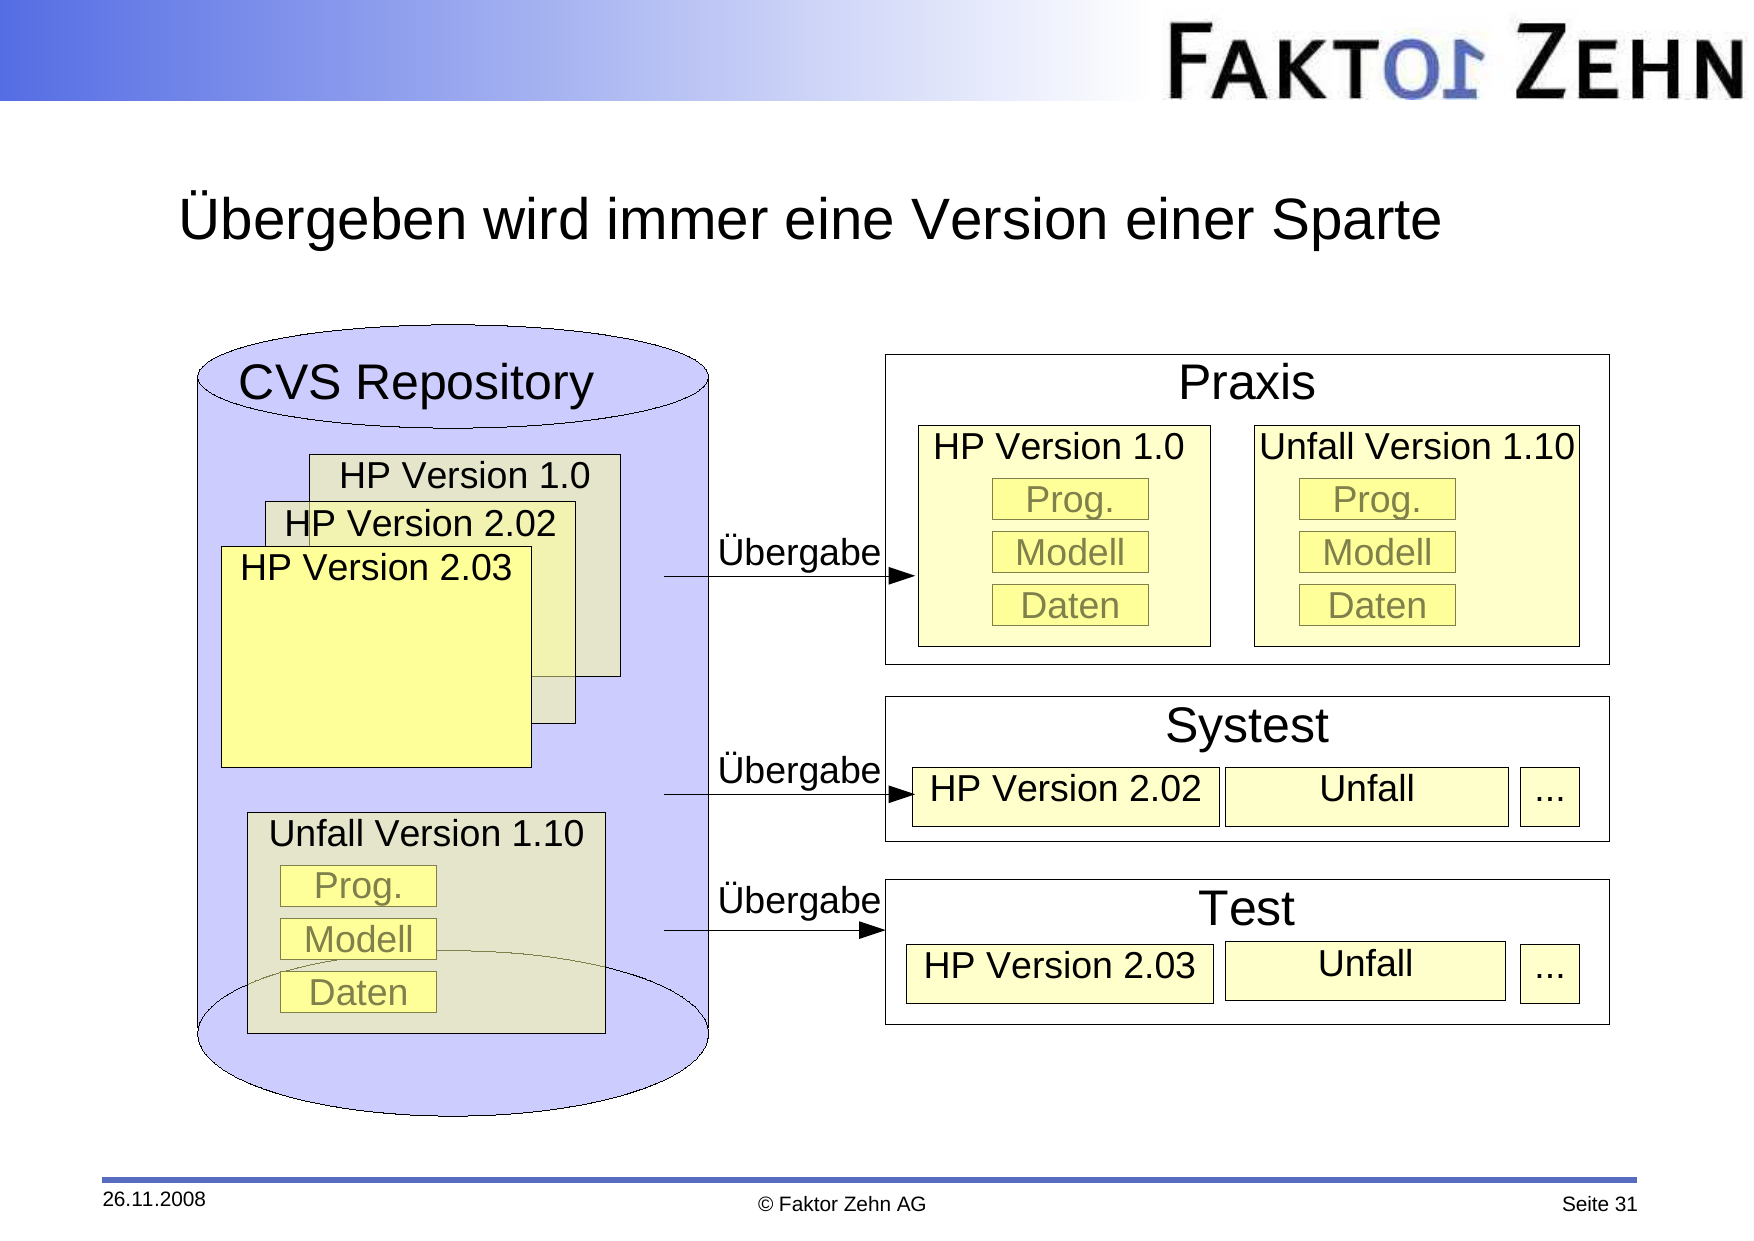

# Übergeben wird immer eine Version einer Sparte
CVS Repository
Praxis
HP Version 1.0
Unfall Version 1.10
HP Version 1.0
Prog.
Prog.
HP Version 2.02
Übergabe
Modell
Modell
HP Version 2.03
Daten
Daten
Prog.
Modell
Systest
Daten
Übergabe
HP Version 2.02
Unfall
...
Unfall Version 1.10
Prog.
Übergabe
Test
Modell
Unfall
HP Version 2.03
...
Daten